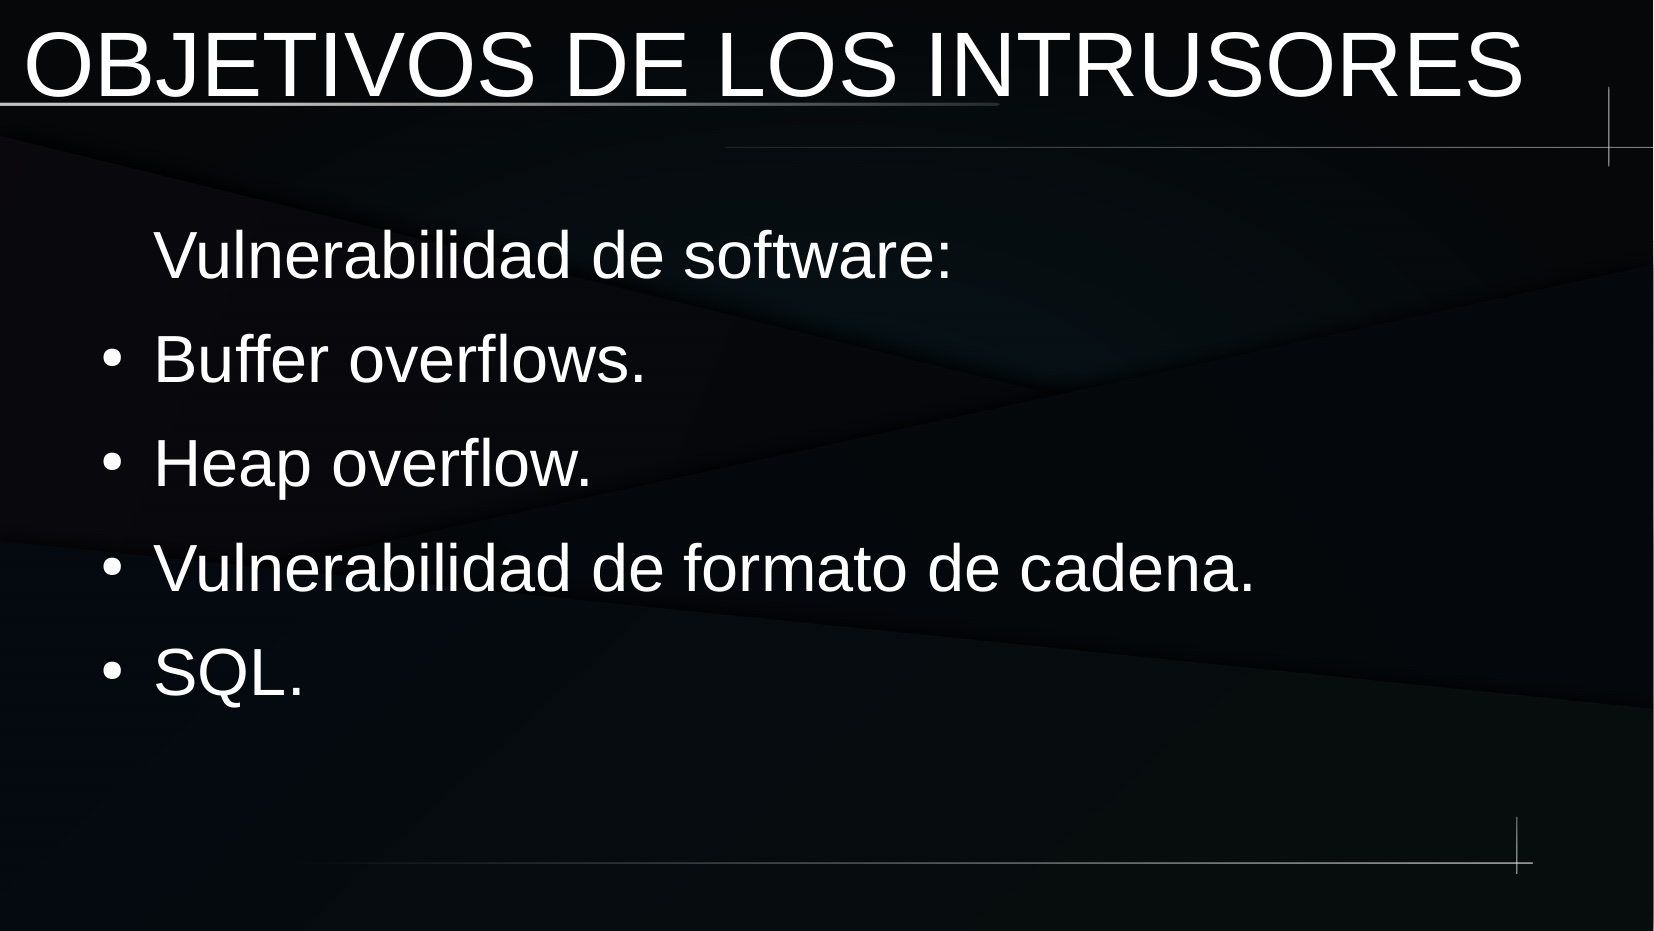

# OBJETIVOS DE LOS INTRUSORES
Vulnerabilidad de software:
Buffer overflows.
Heap overflow.
Vulnerabilidad de formato de cadena.
SQL.